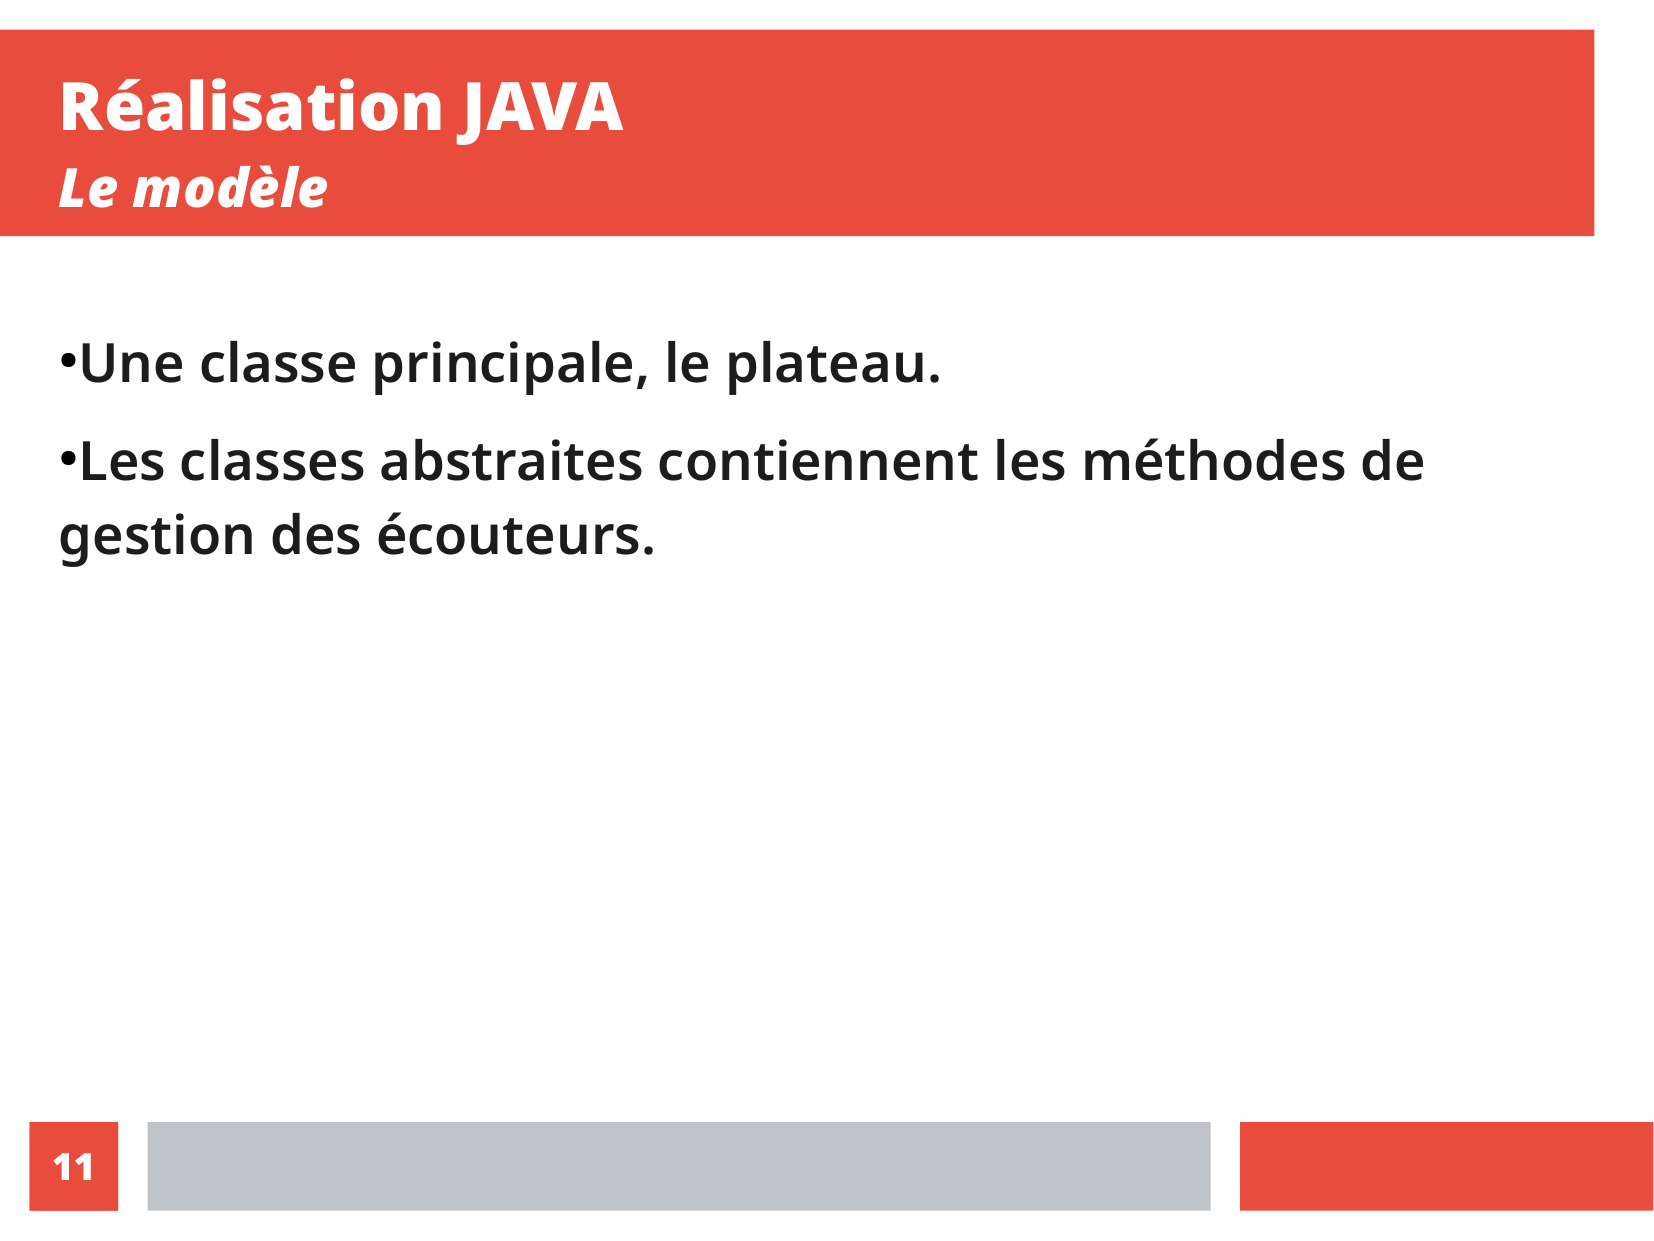

# Réalisation JAVA Le modèle
Une classe principale, le plateau.
Les classes abstraites contiennent les méthodes de gestion des écouteurs.
11